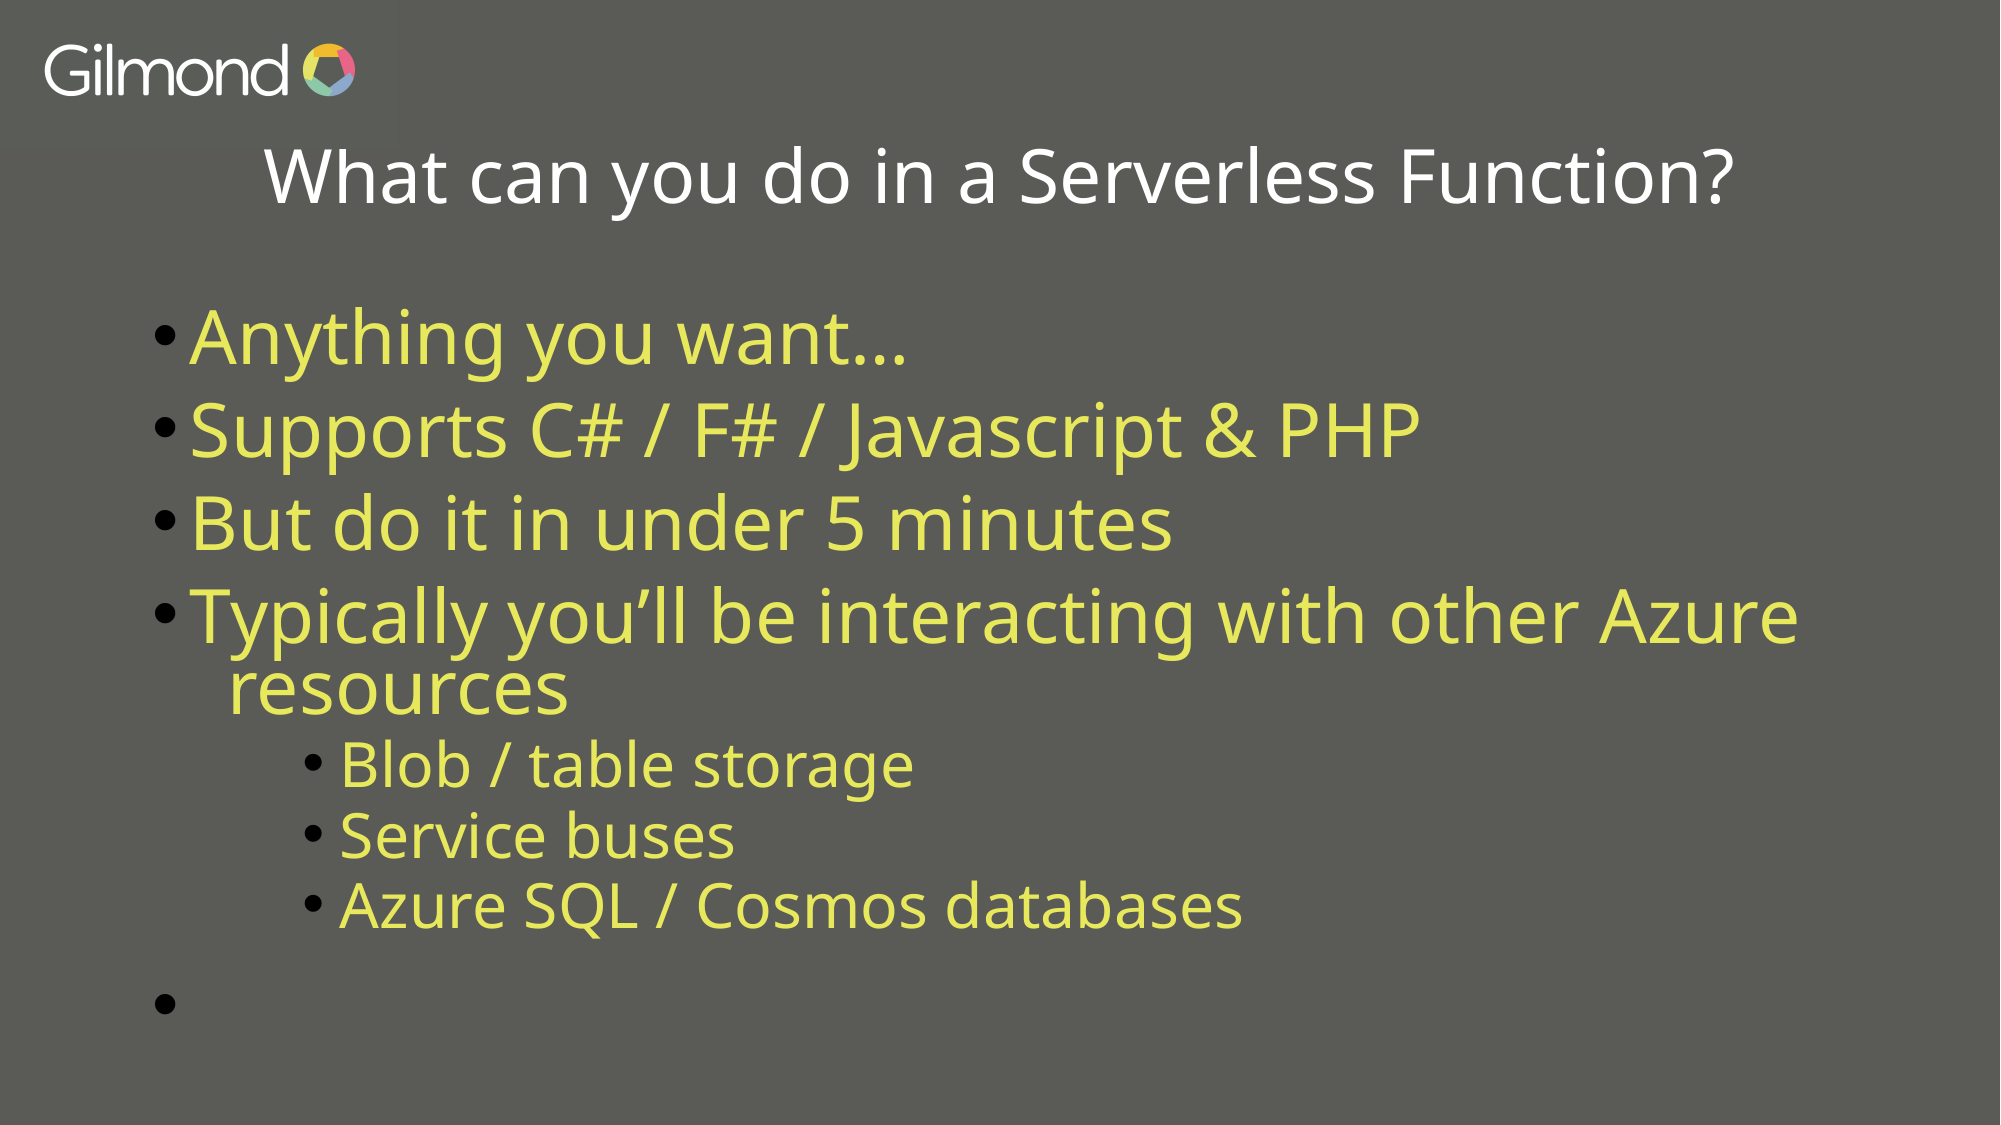

# What can you do in a Serverless Function?
Anything you want…
Supports C# / F# / Javascript & PHP
But do it in under 5 minutes
Typically you’ll be interacting with other Azure resources
Blob / table storage
Service buses
Azure SQL / Cosmos databases